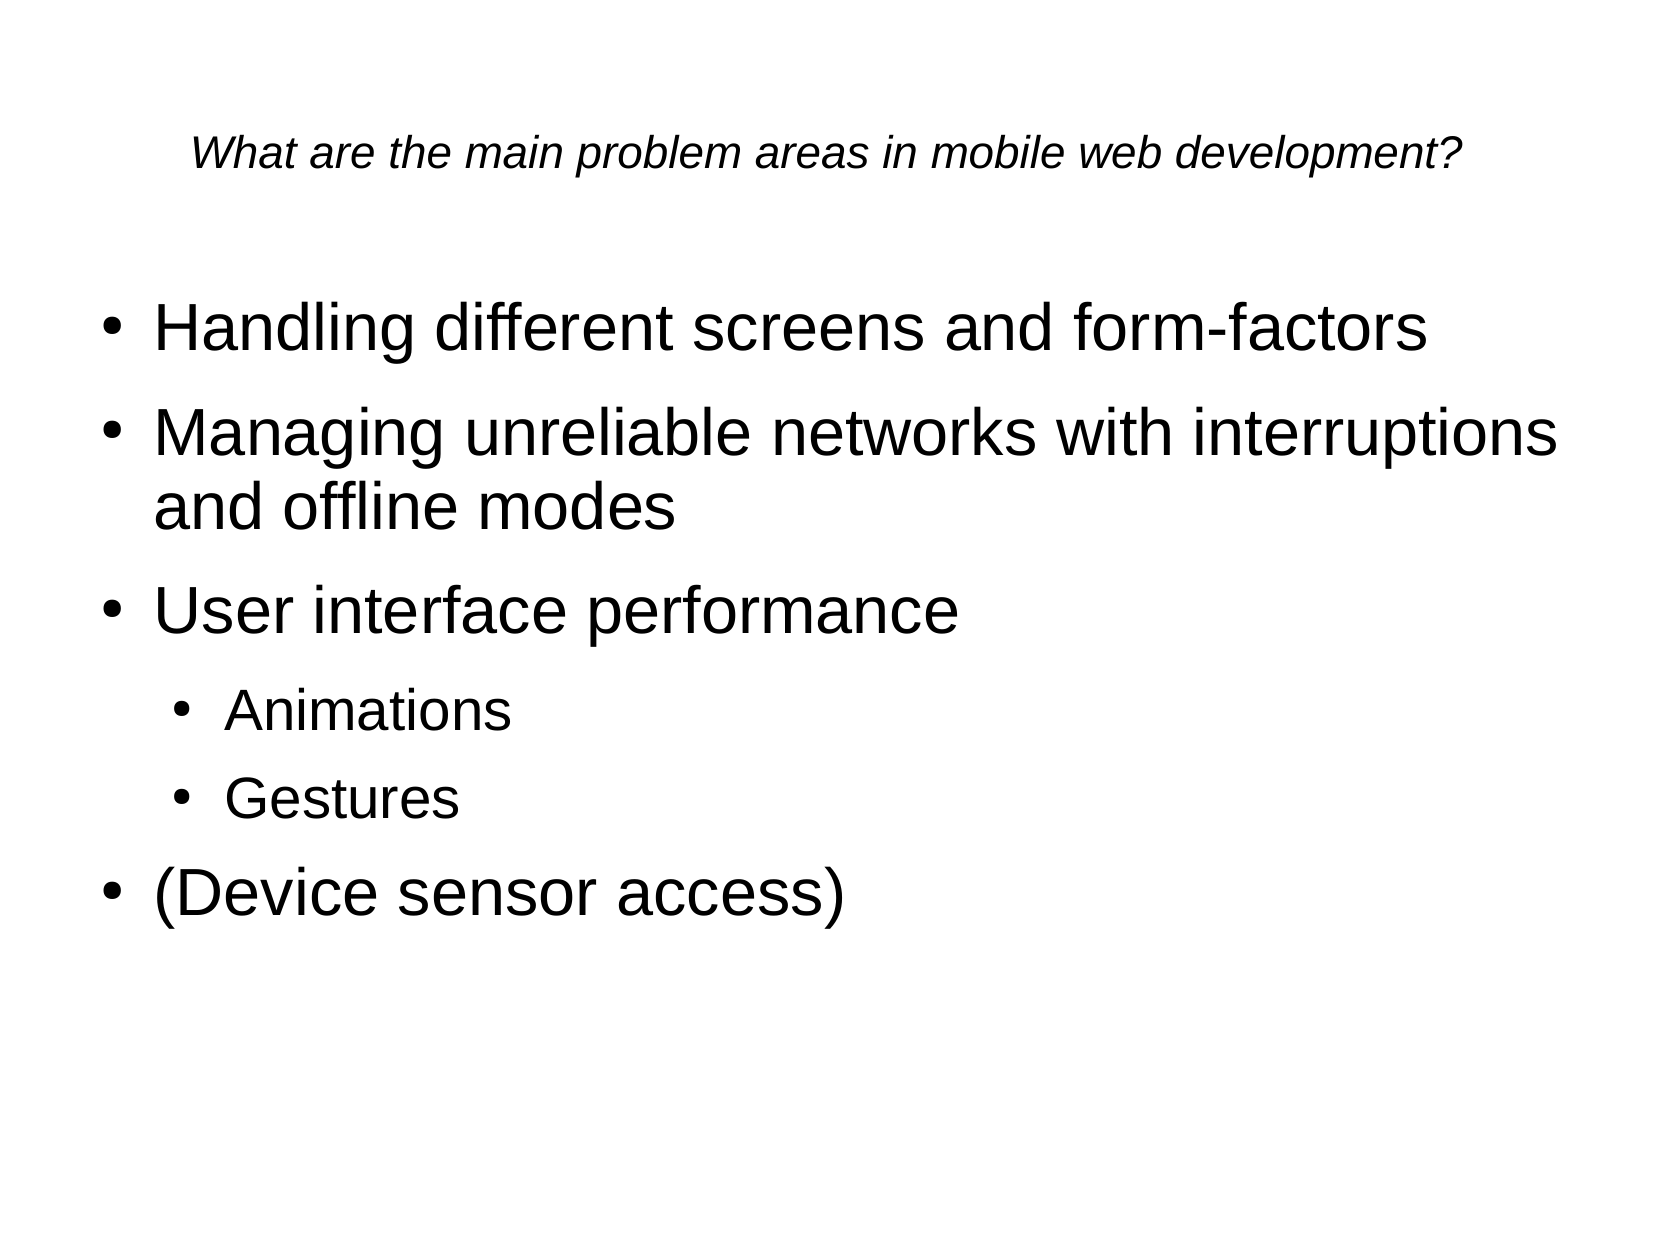

# What are the main problem areas in mobile web development?
Handling different screens and form-factors
Managing unreliable networks with interruptions and offline modes
User interface performance
Animations
Gestures
(Device sensor access)